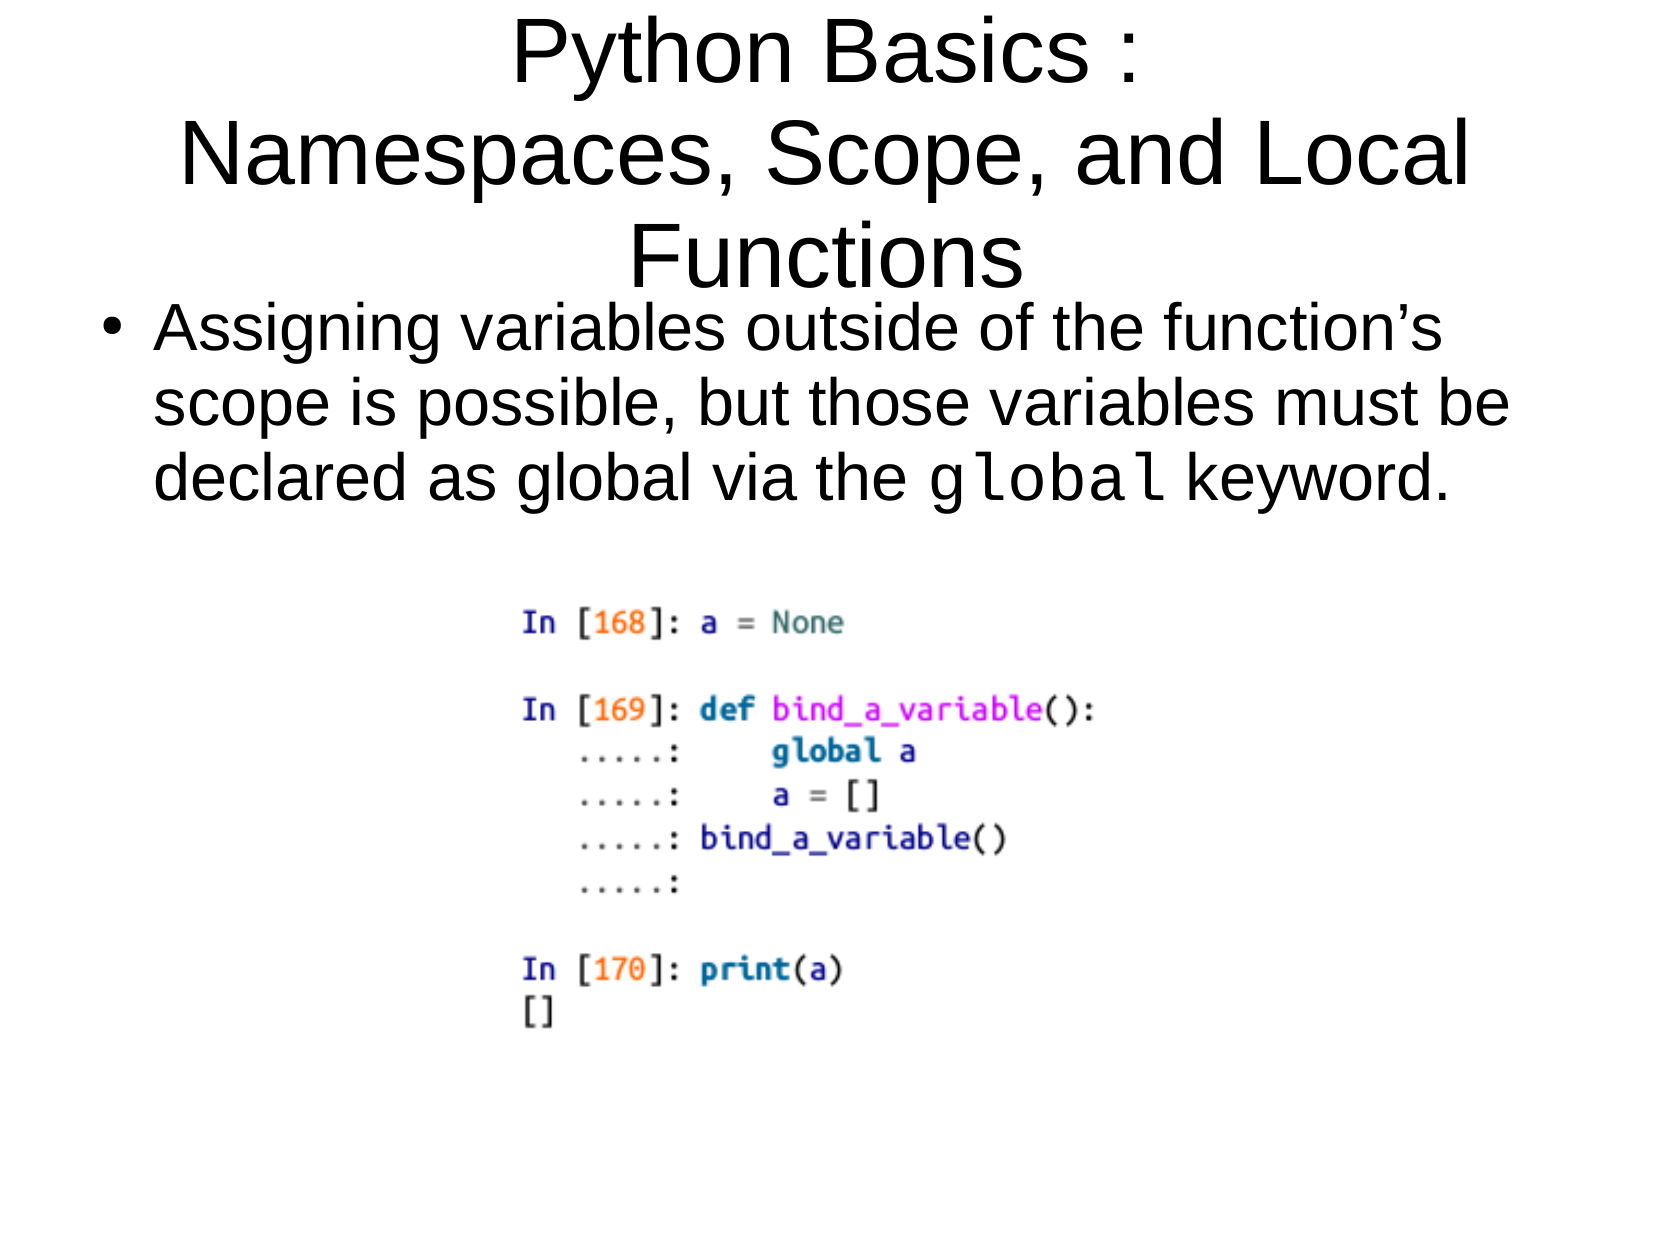

# Python Basics : Namespaces, Scope, and Local Functions
Assigning variables outside of the function’s scope is possible, but those variables must be declared as global via the global keyword.